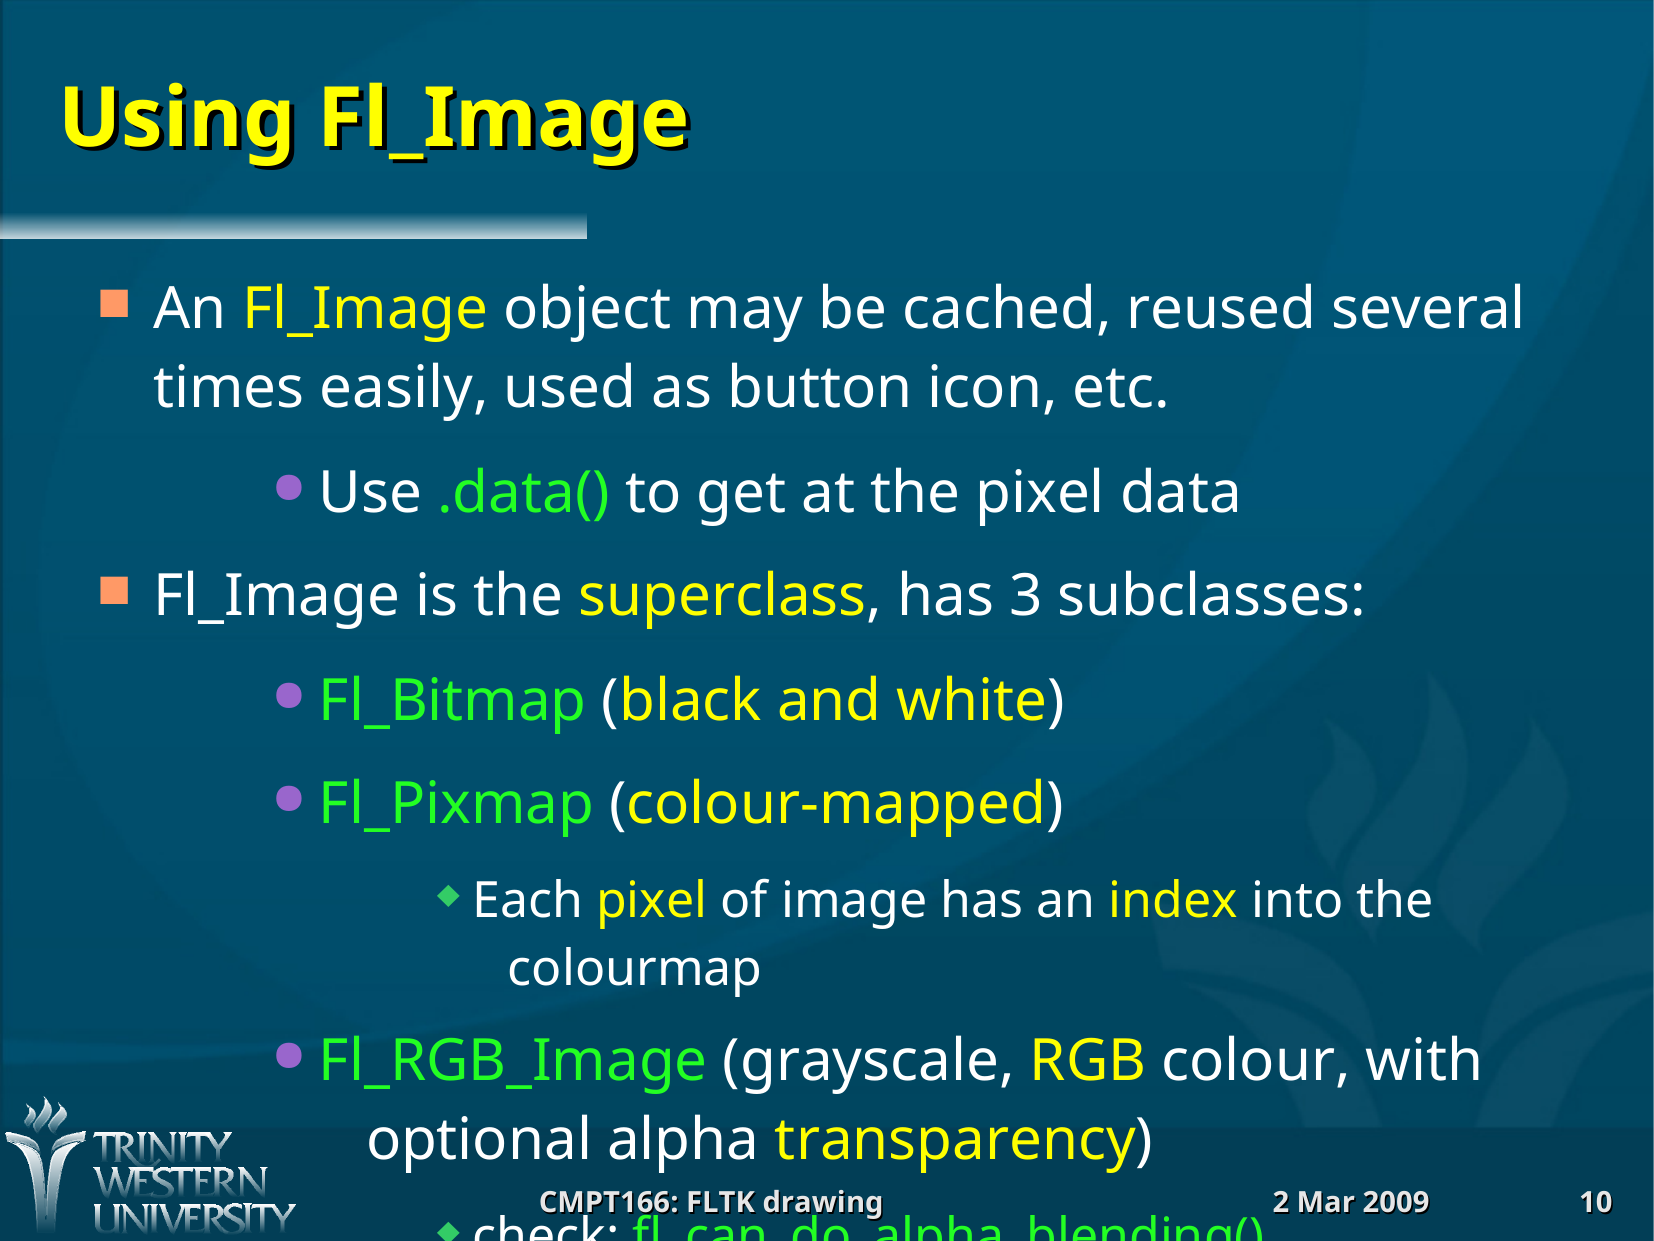

# Using Fl_Image
An Fl_Image object may be cached, reused several times easily, used as button icon, etc.
Use .data() to get at the pixel data
Fl_Image is the superclass, has 3 subclasses:
Fl_Bitmap (black and white)
Fl_Pixmap (colour-mapped)
Each pixel of image has an index into the colourmap
Fl_RGB_Image (grayscale, RGB colour, with optional alpha transparency)
check: fl_can_do_alpha_blending()
CMPT166: FLTK drawing
2 Mar 2009
10